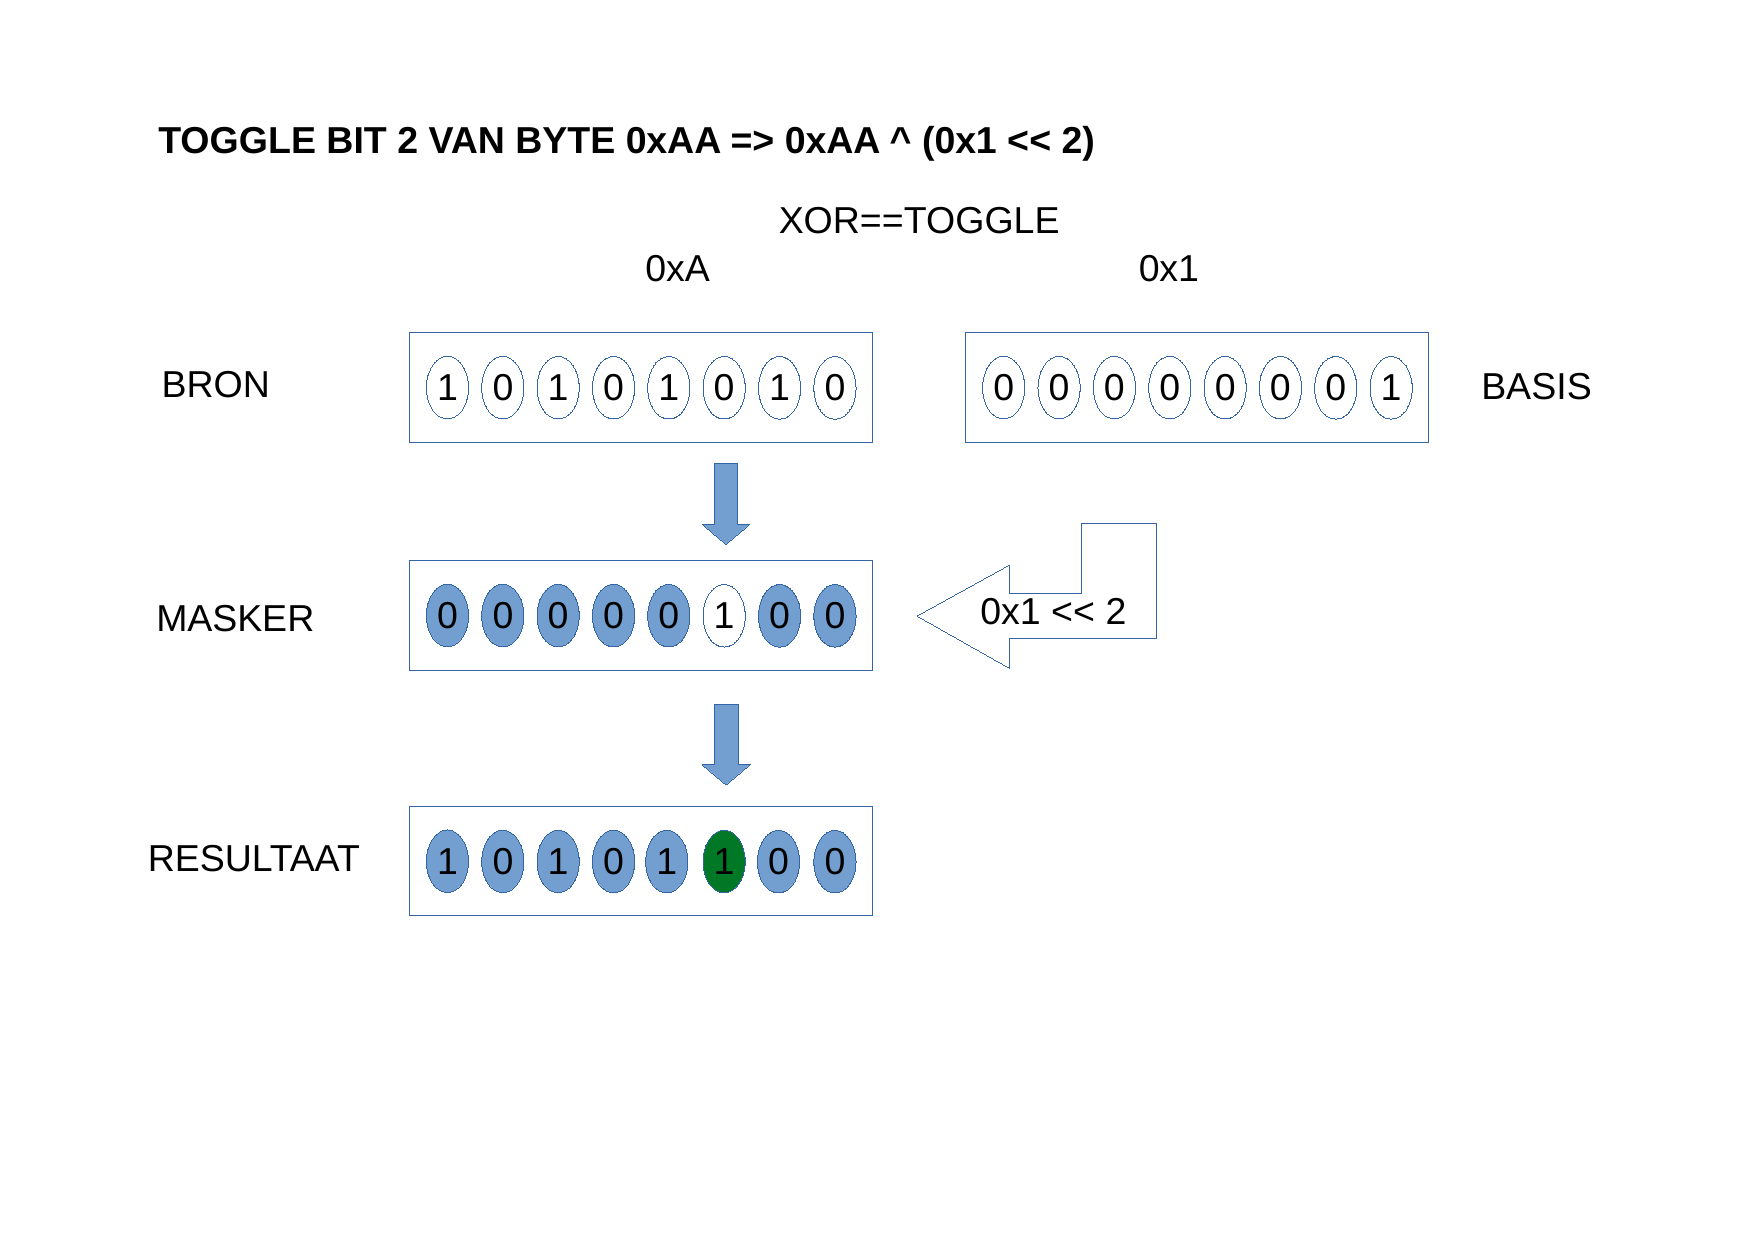

TOGGLE BIT 2 VAN BYTE 0xAA => 0xAA ^ (0x1 << 2)
XOR==TOGGLE
0xA
0x1
BRON
1
0
0
0
0
1
0
0
0
1
0
0
1
0
1
0
BASIS
0x1 << 2
0
0
0
0
0
1
0
0
MASKER
RESULTAAT
1
0
1
0
1
1
0
0